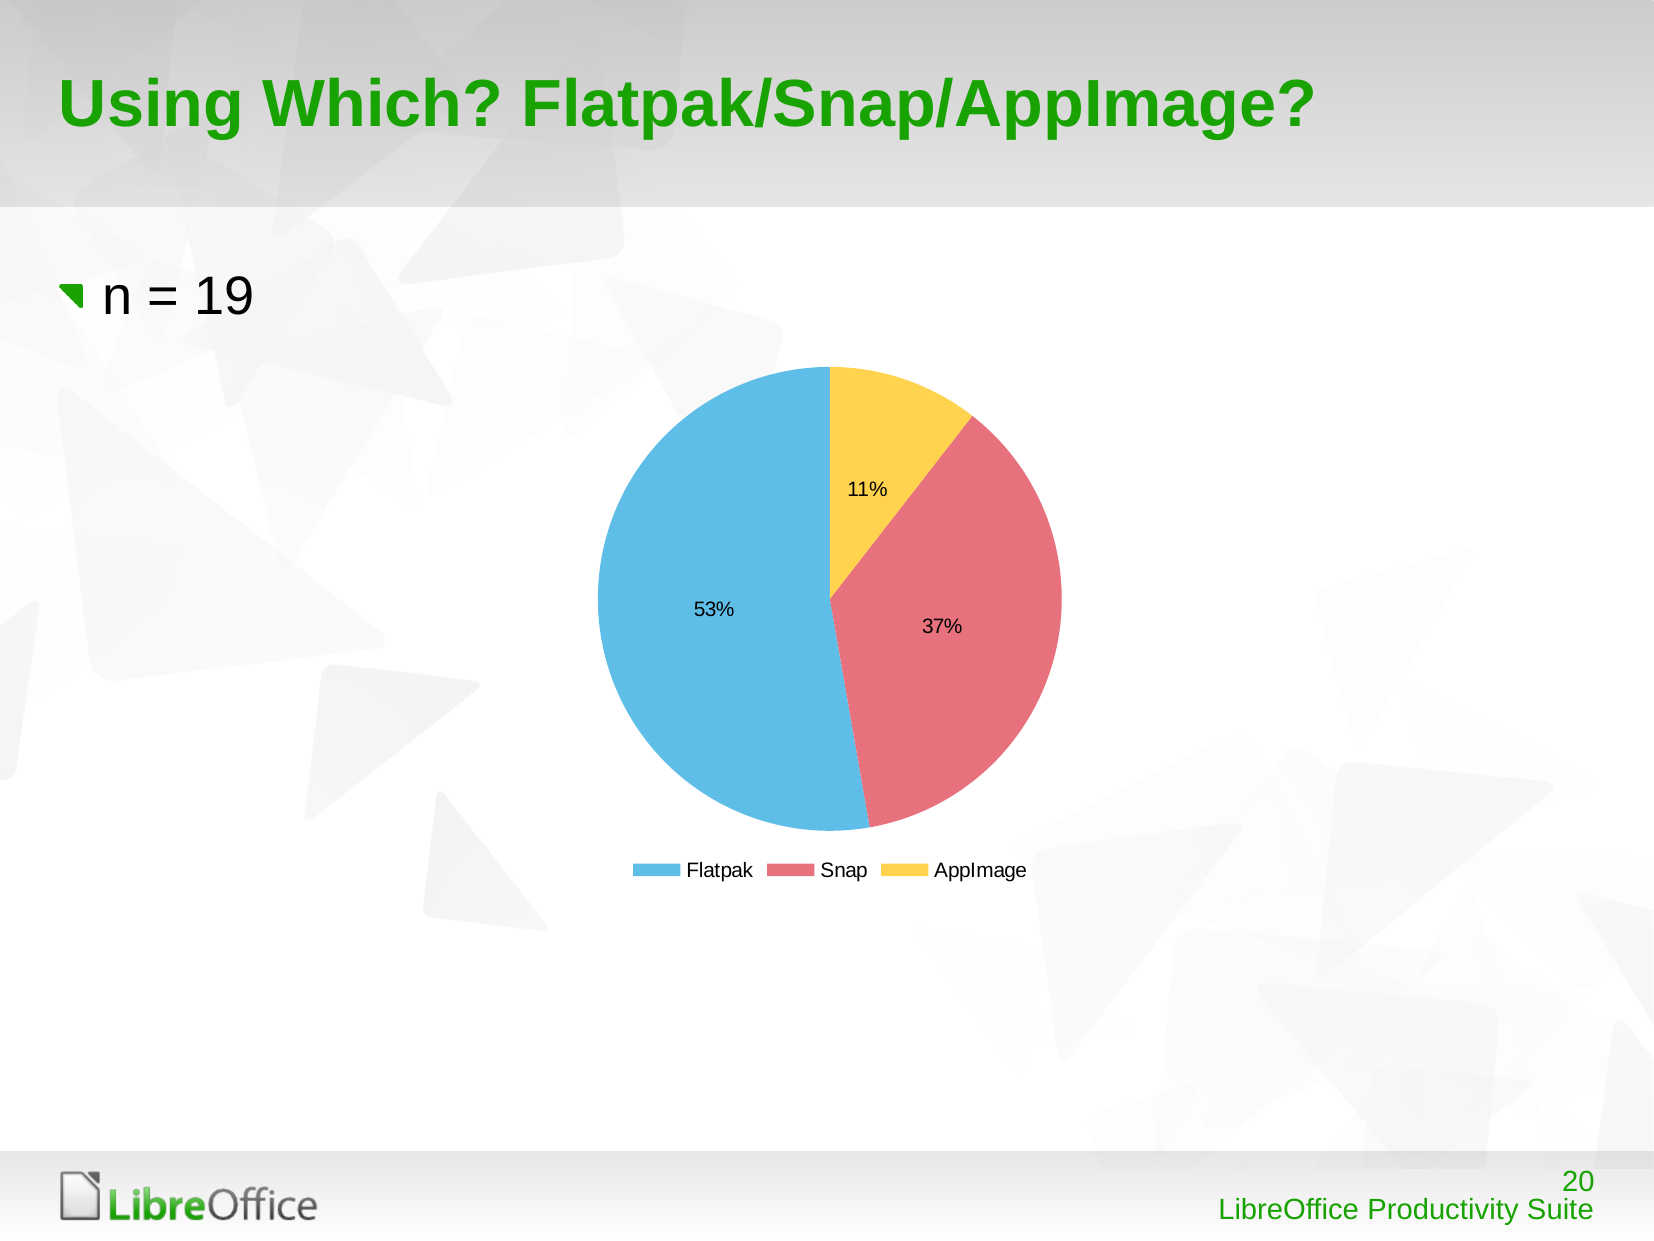

# Using Which? Flatpak/Snap/AppImage?
n = 19
### Chart
| Category | Column 1 |
|---|---|
| Flatpak | 52.6 |
| Snap | 36.6 |
| AppImage | 10.5 |20
LibreOffice Productivity Suite